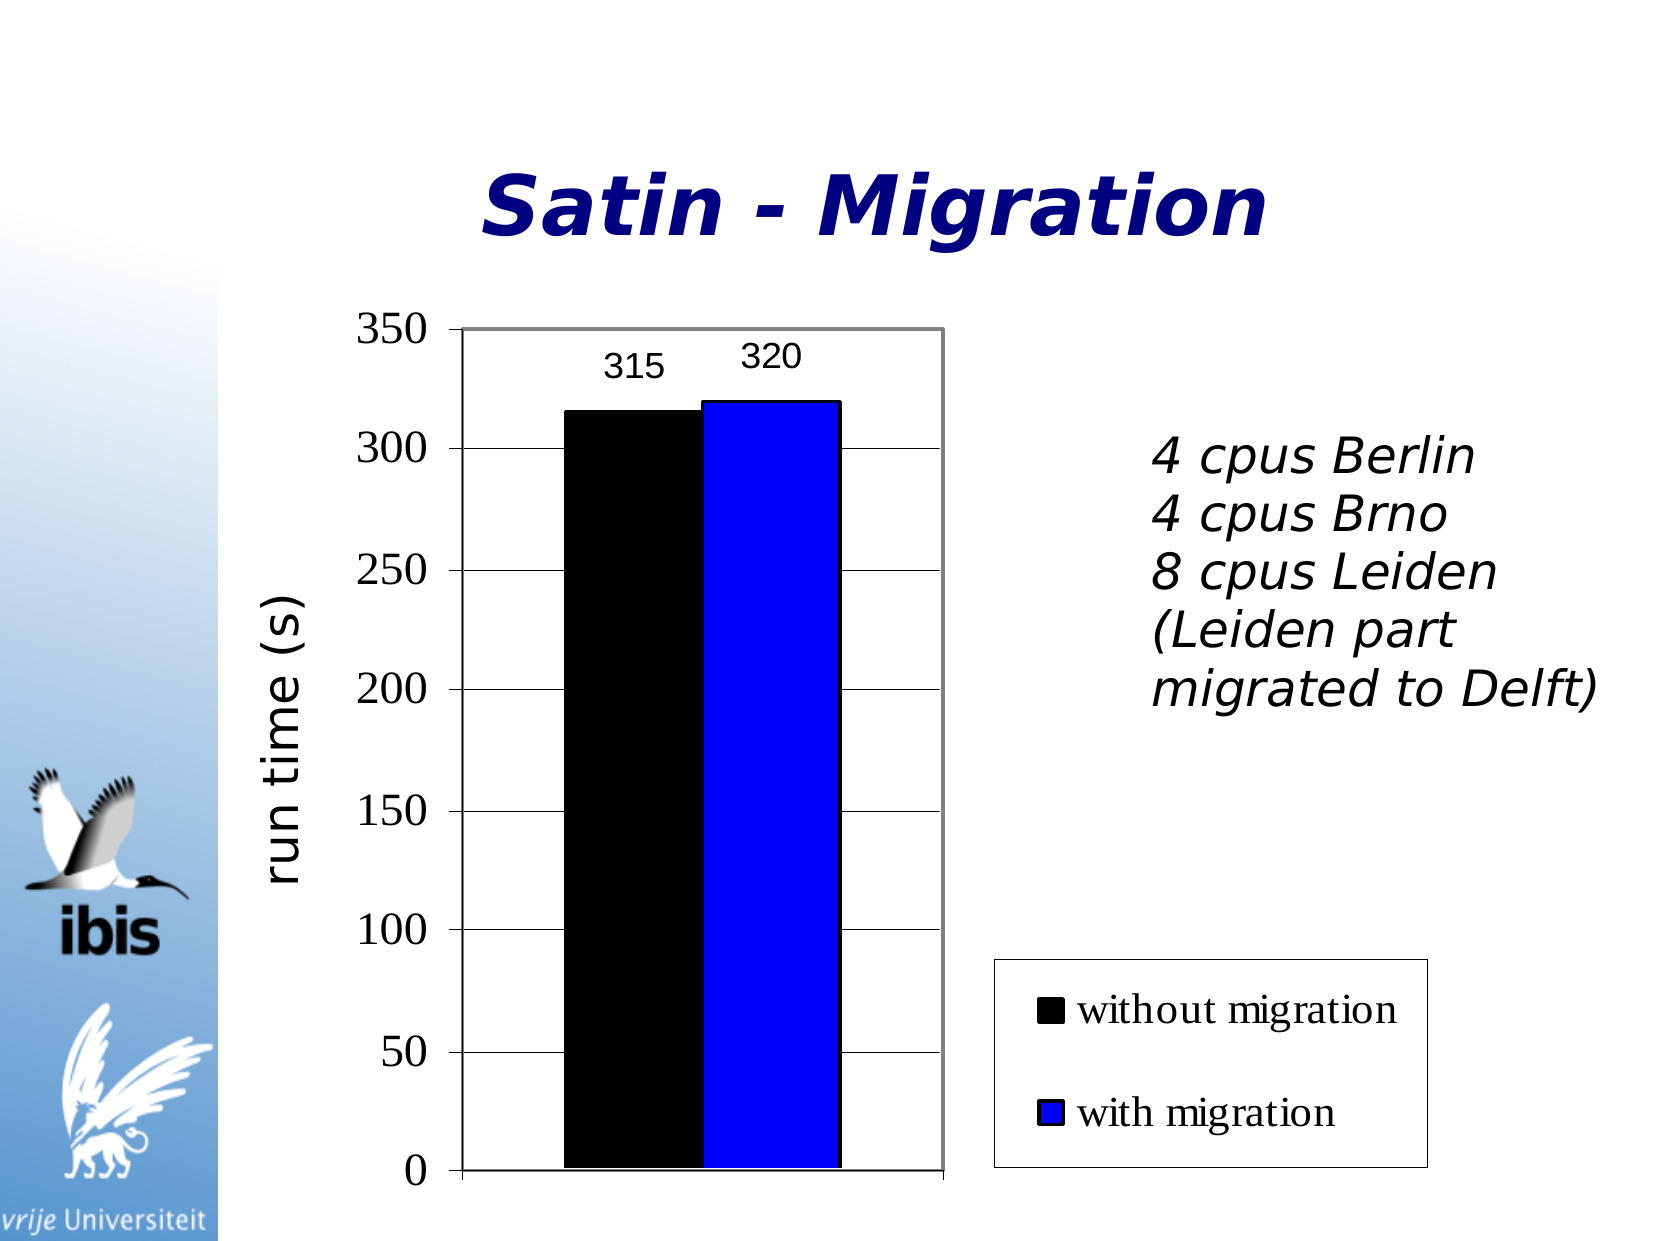

# Satin - Migration
4 cpus Berlin
4 cpus Brno
8 cpus Leiden
(Leiden part
migrated to Delft)
run time (s)